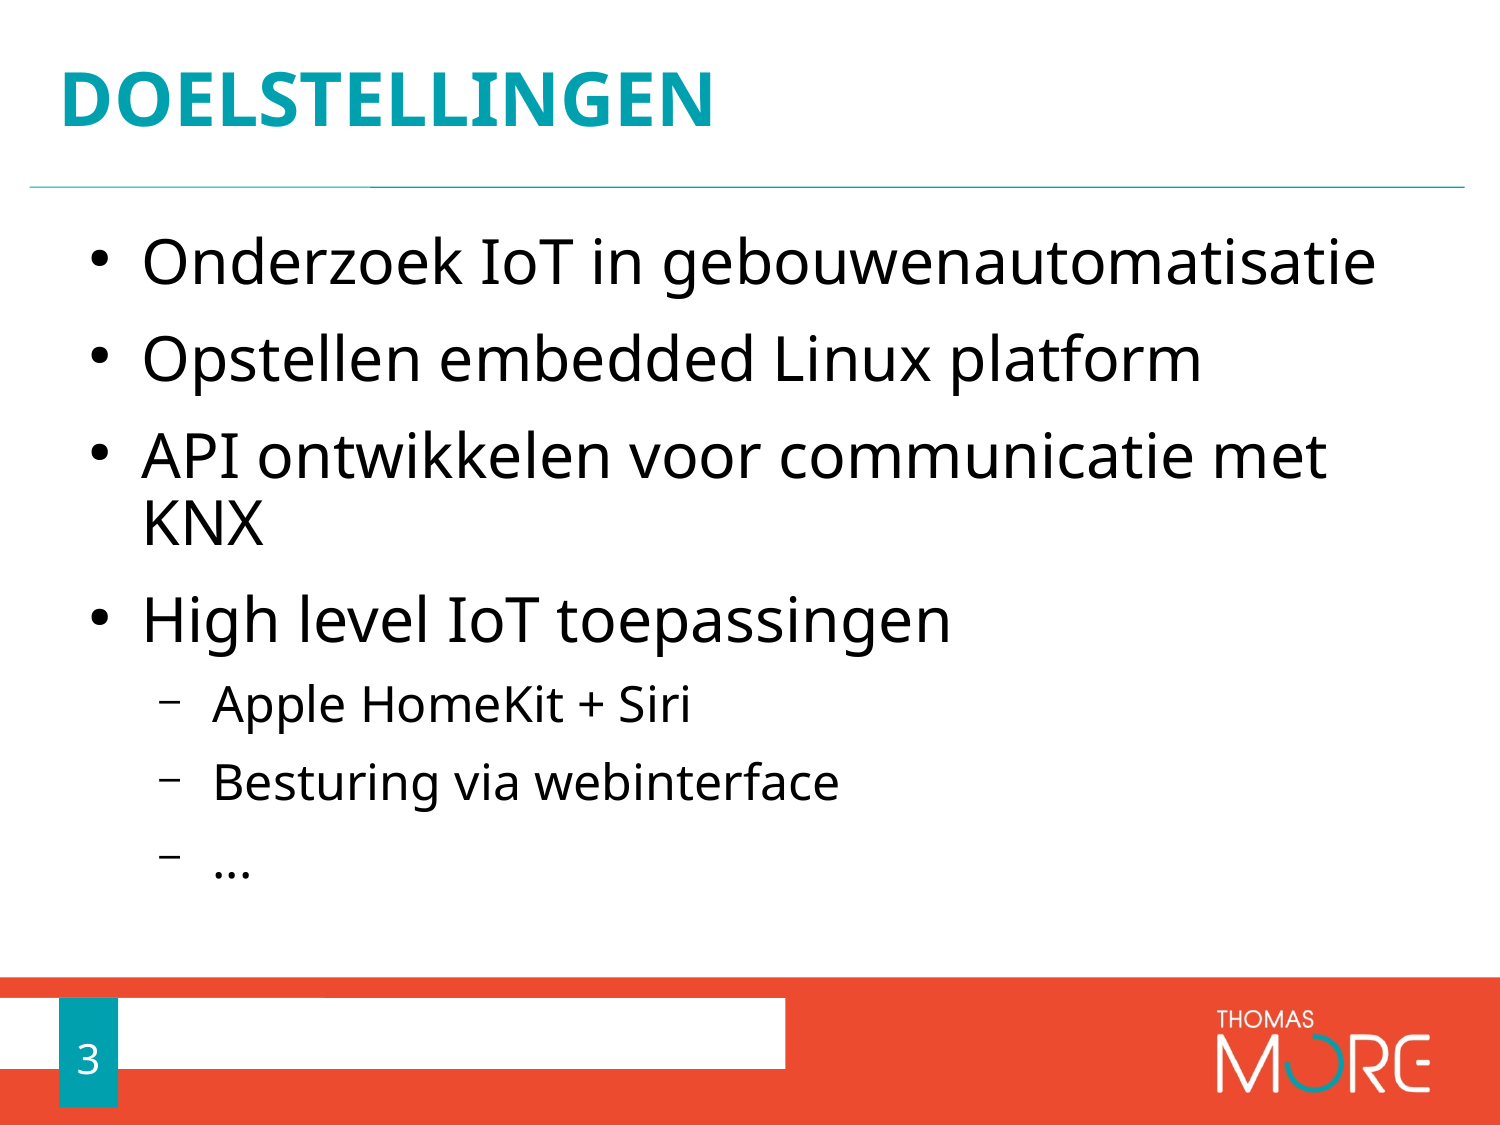

Doelstellingen
# Onderzoek IoT in gebouwenautomatisatie
Opstellen embedded Linux platform
API ontwikkelen voor communicatie met KNX
High level IoT toepassingen
Apple HomeKit + Siri
Besturing via webinterface
...